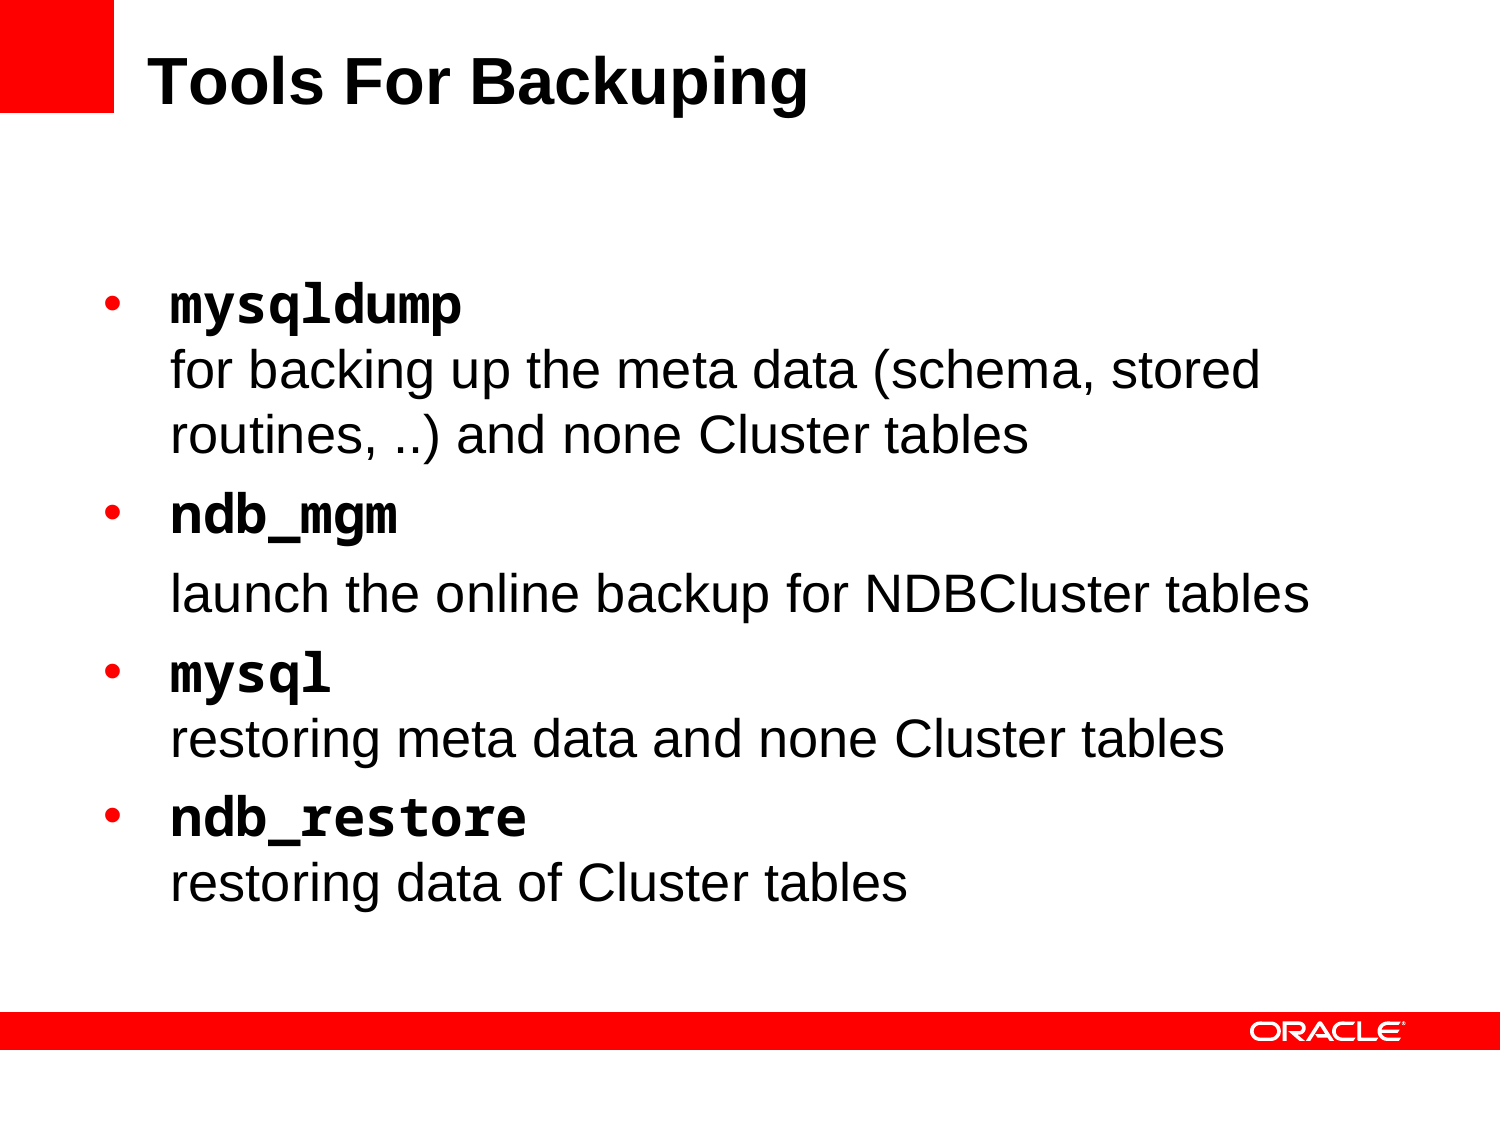

# Tools For Backuping
mysqldump
for backing up the meta data (schema, stored routines, ..) and none Cluster tables
ndb_mgm
launch the online backup for NDBCluster tables
mysql
restoring meta data and none Cluster tables
ndb_restore
restoring data of Cluster tables